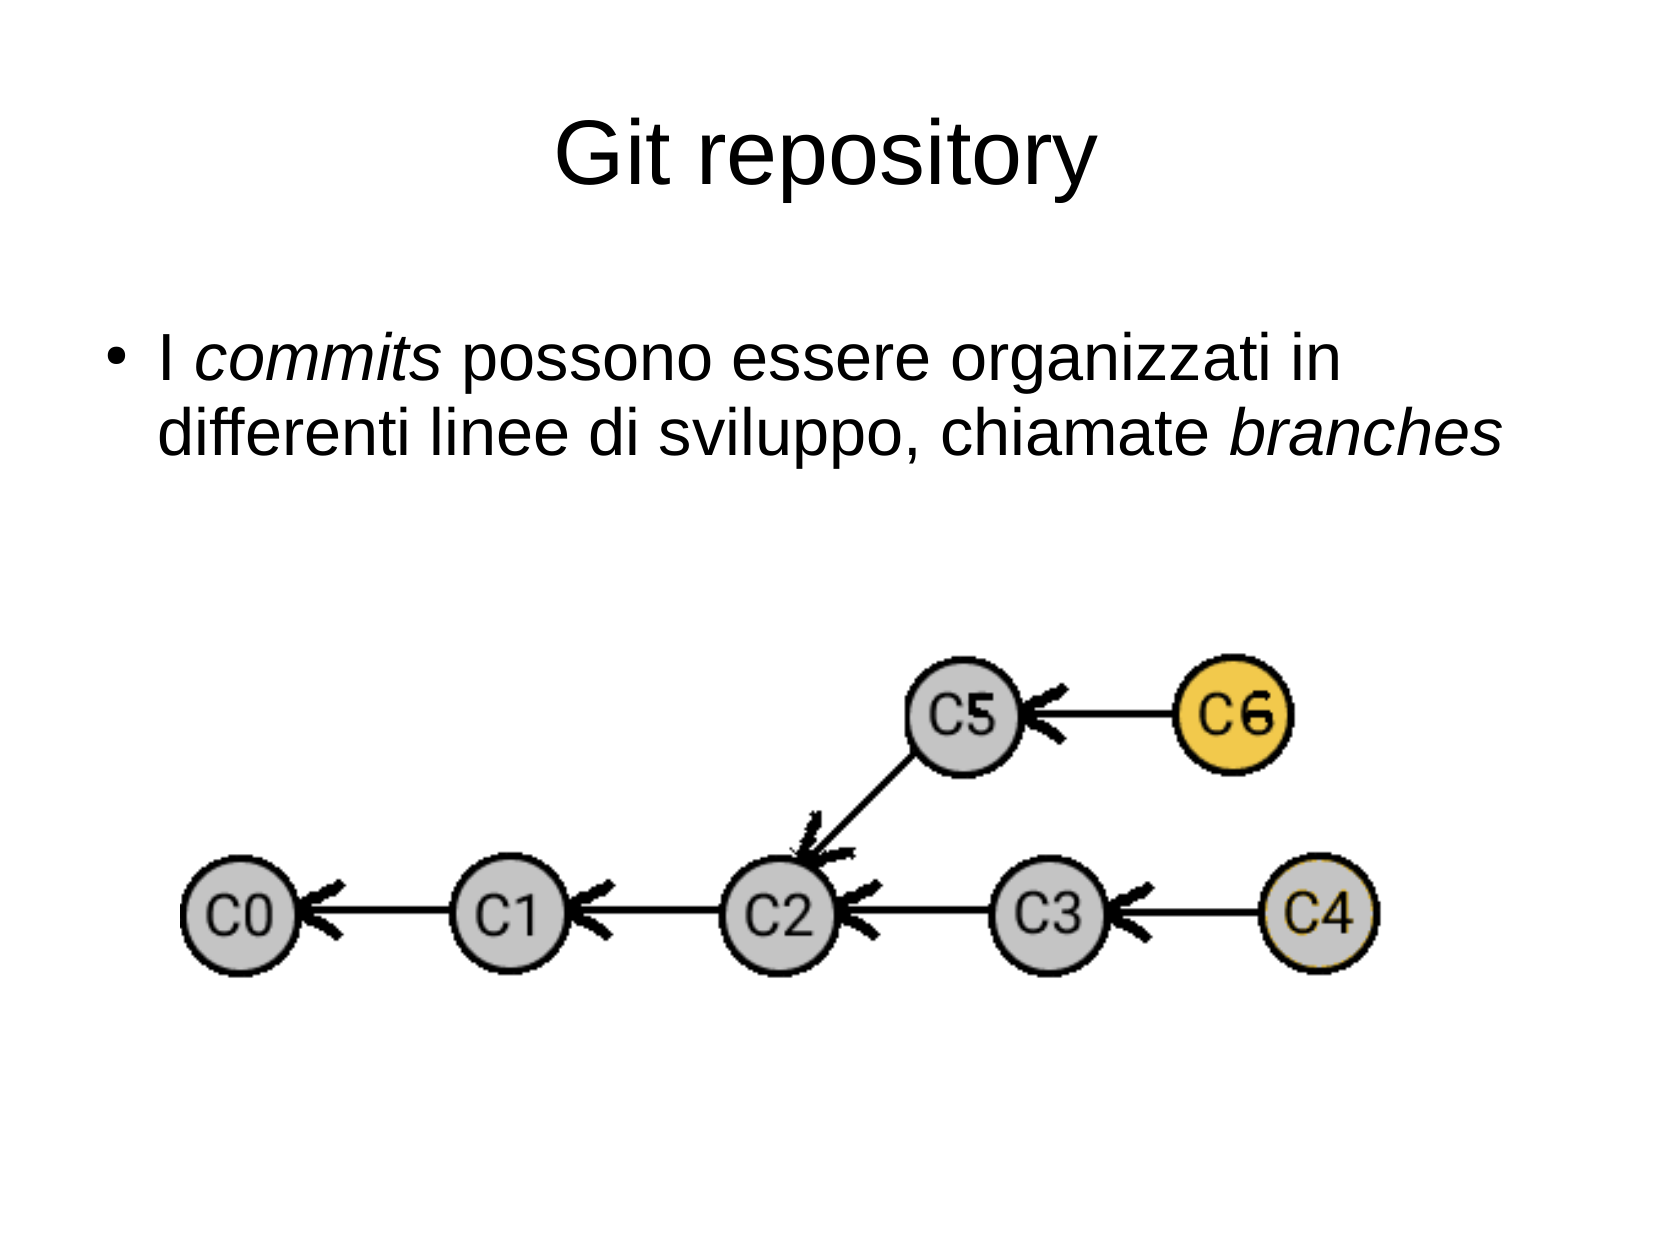

# Git repository
I commits possono essere organizzati in differenti linee di sviluppo, chiamate branches